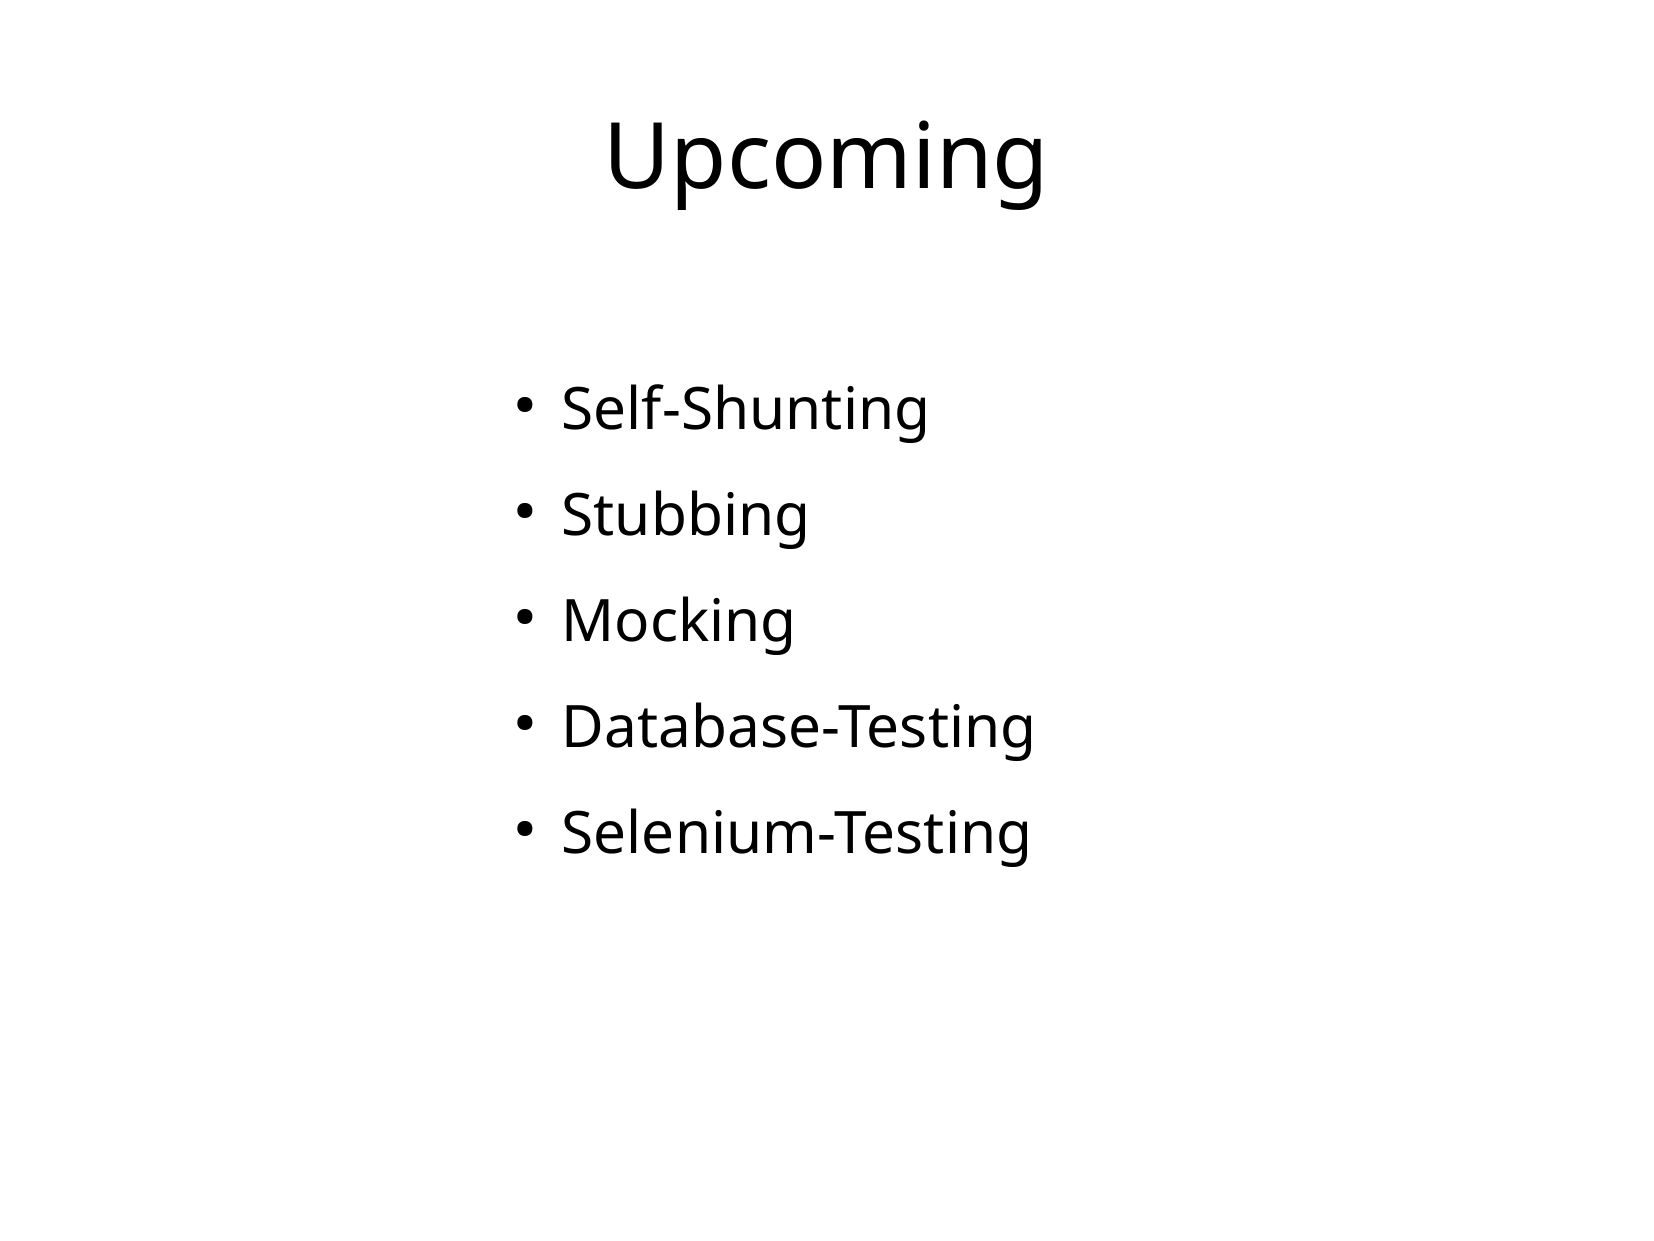

# Upcoming
Self-Shunting
Stubbing
Mocking
Database-Testing
Selenium-Testing